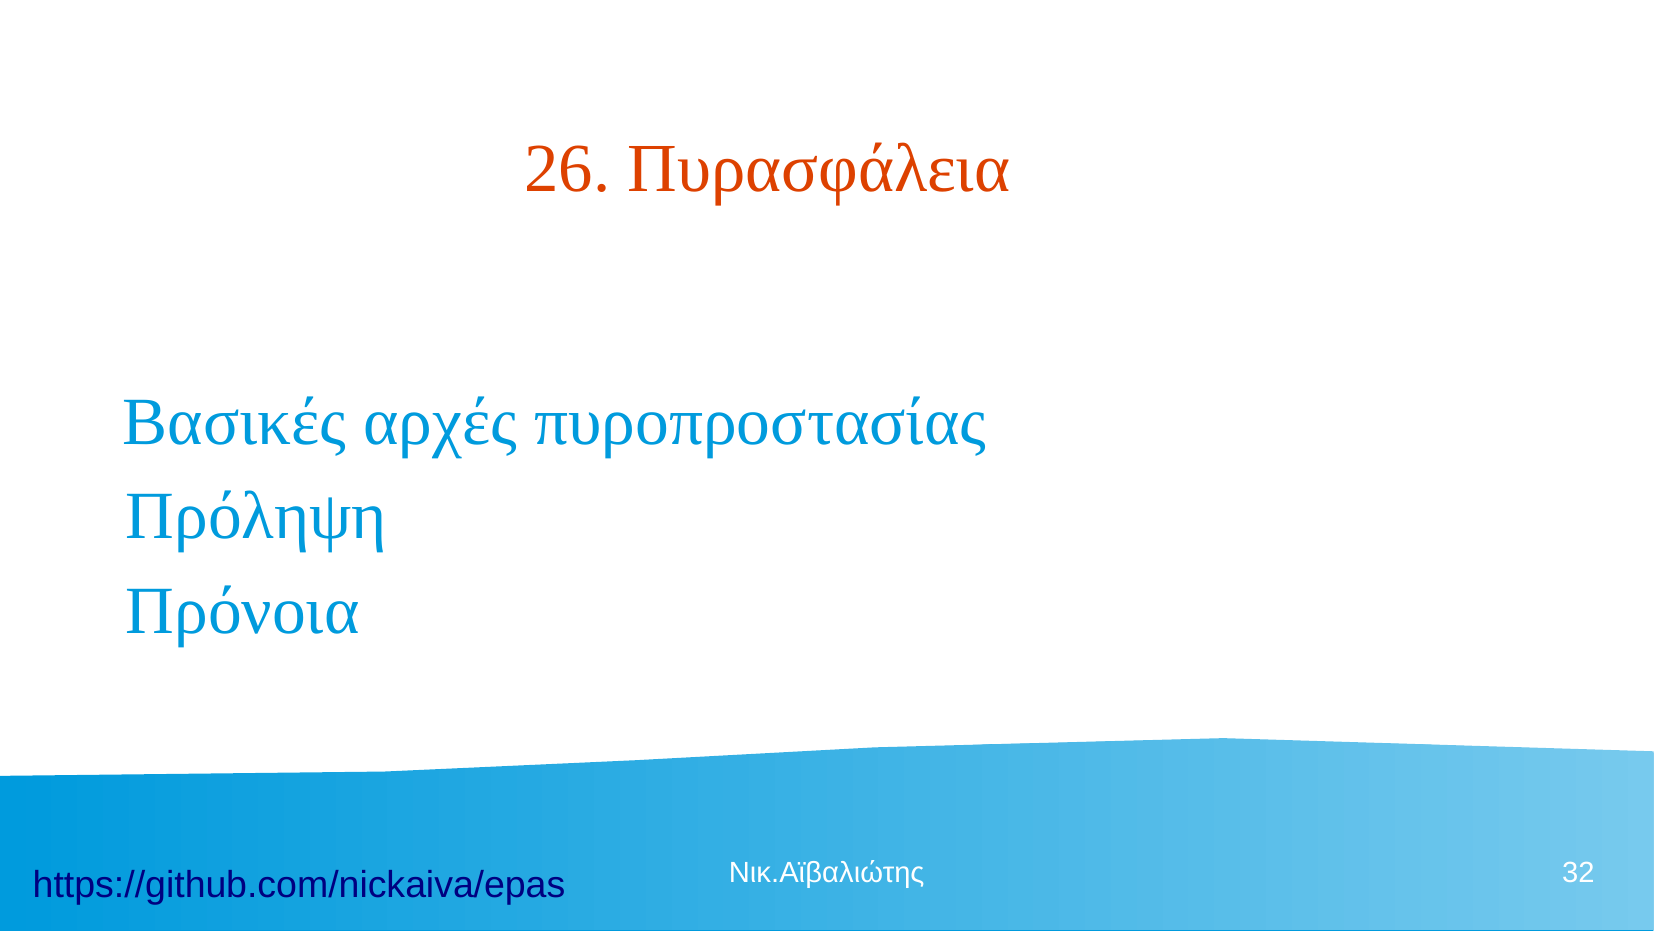

# 26. Πυρασφάλεια
Βασικές αρχές πυροπροστασίας
Πρόληψη
Πρόνοια
Νικ.Αϊβαλιώτης
32